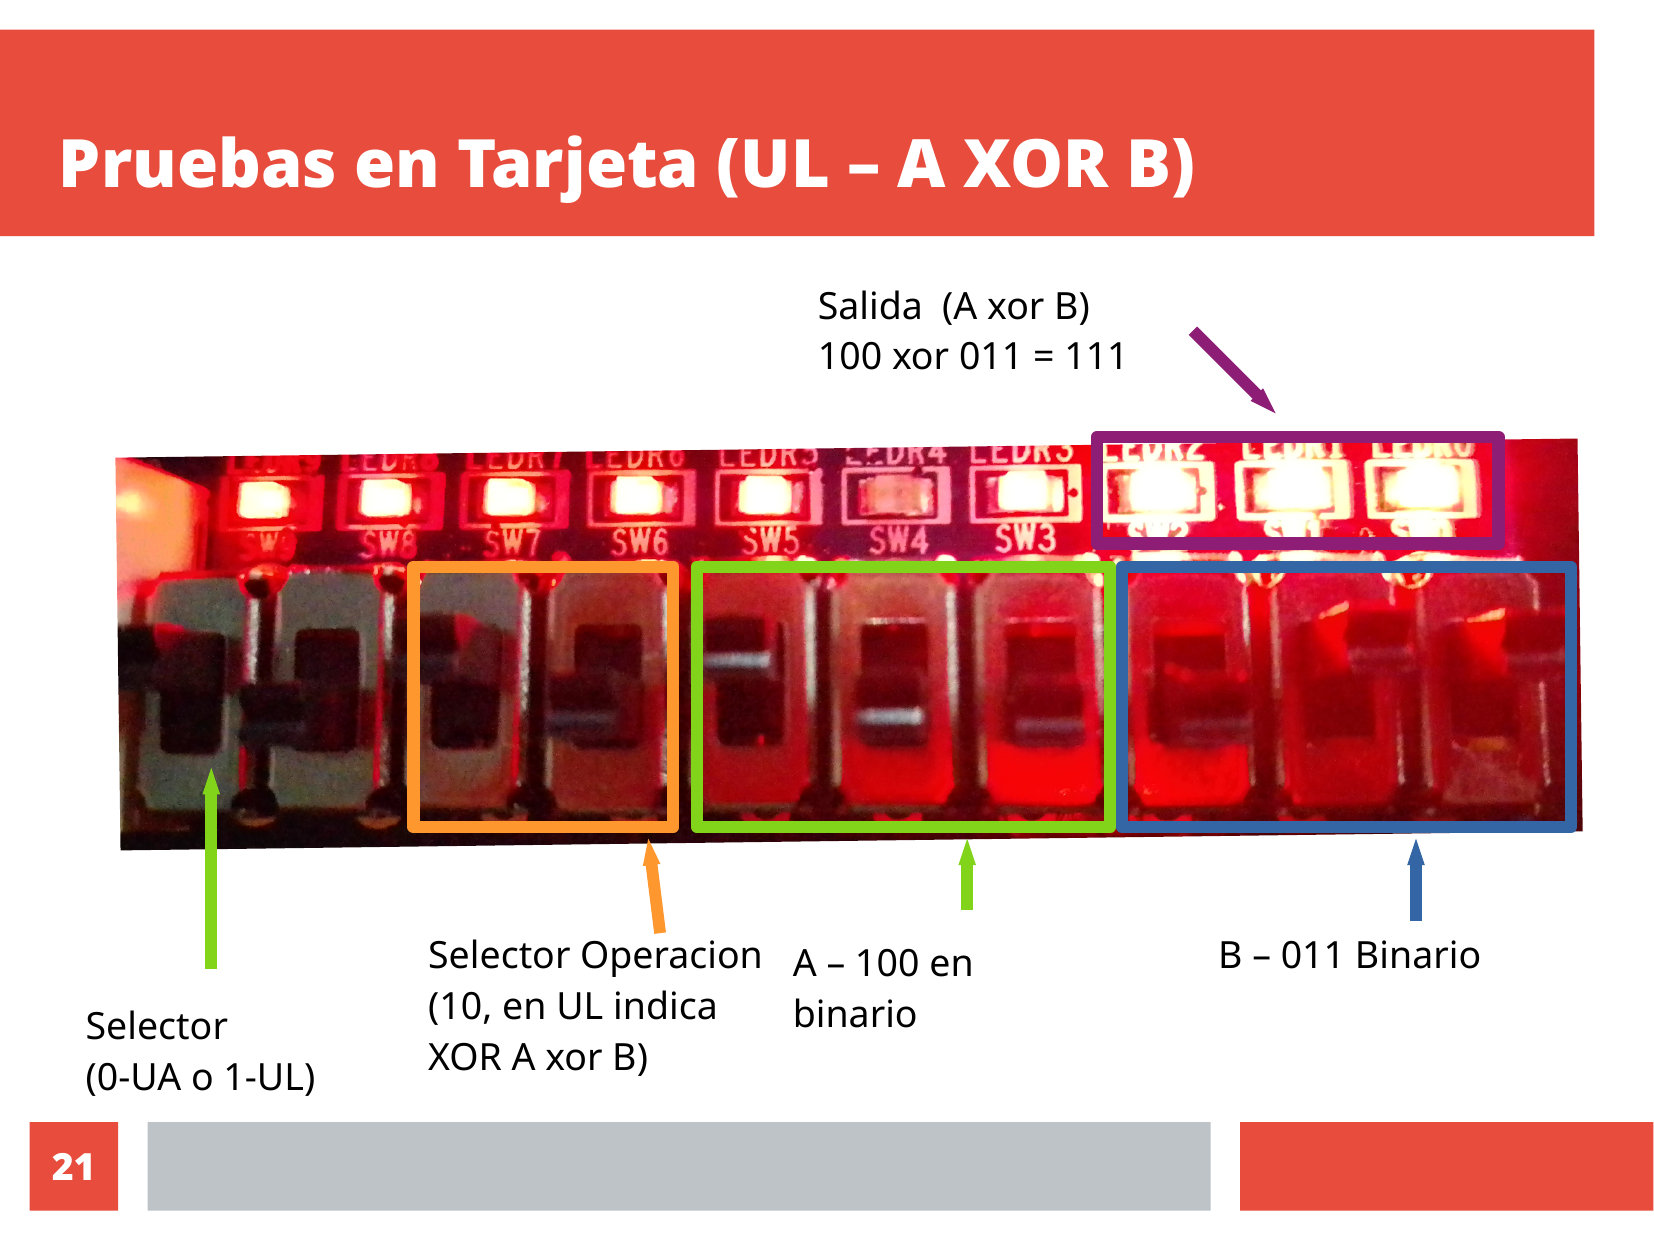

# Pruebas en Tarjeta (UL – A XOR B)
Salida (A xor B)
100 xor 011 = 111
Selector Operacion
(10, en UL indica XOR A xor B)
B – 011 Binario
A – 100 en binario
Selector
(0-UA o 1-UL)
21